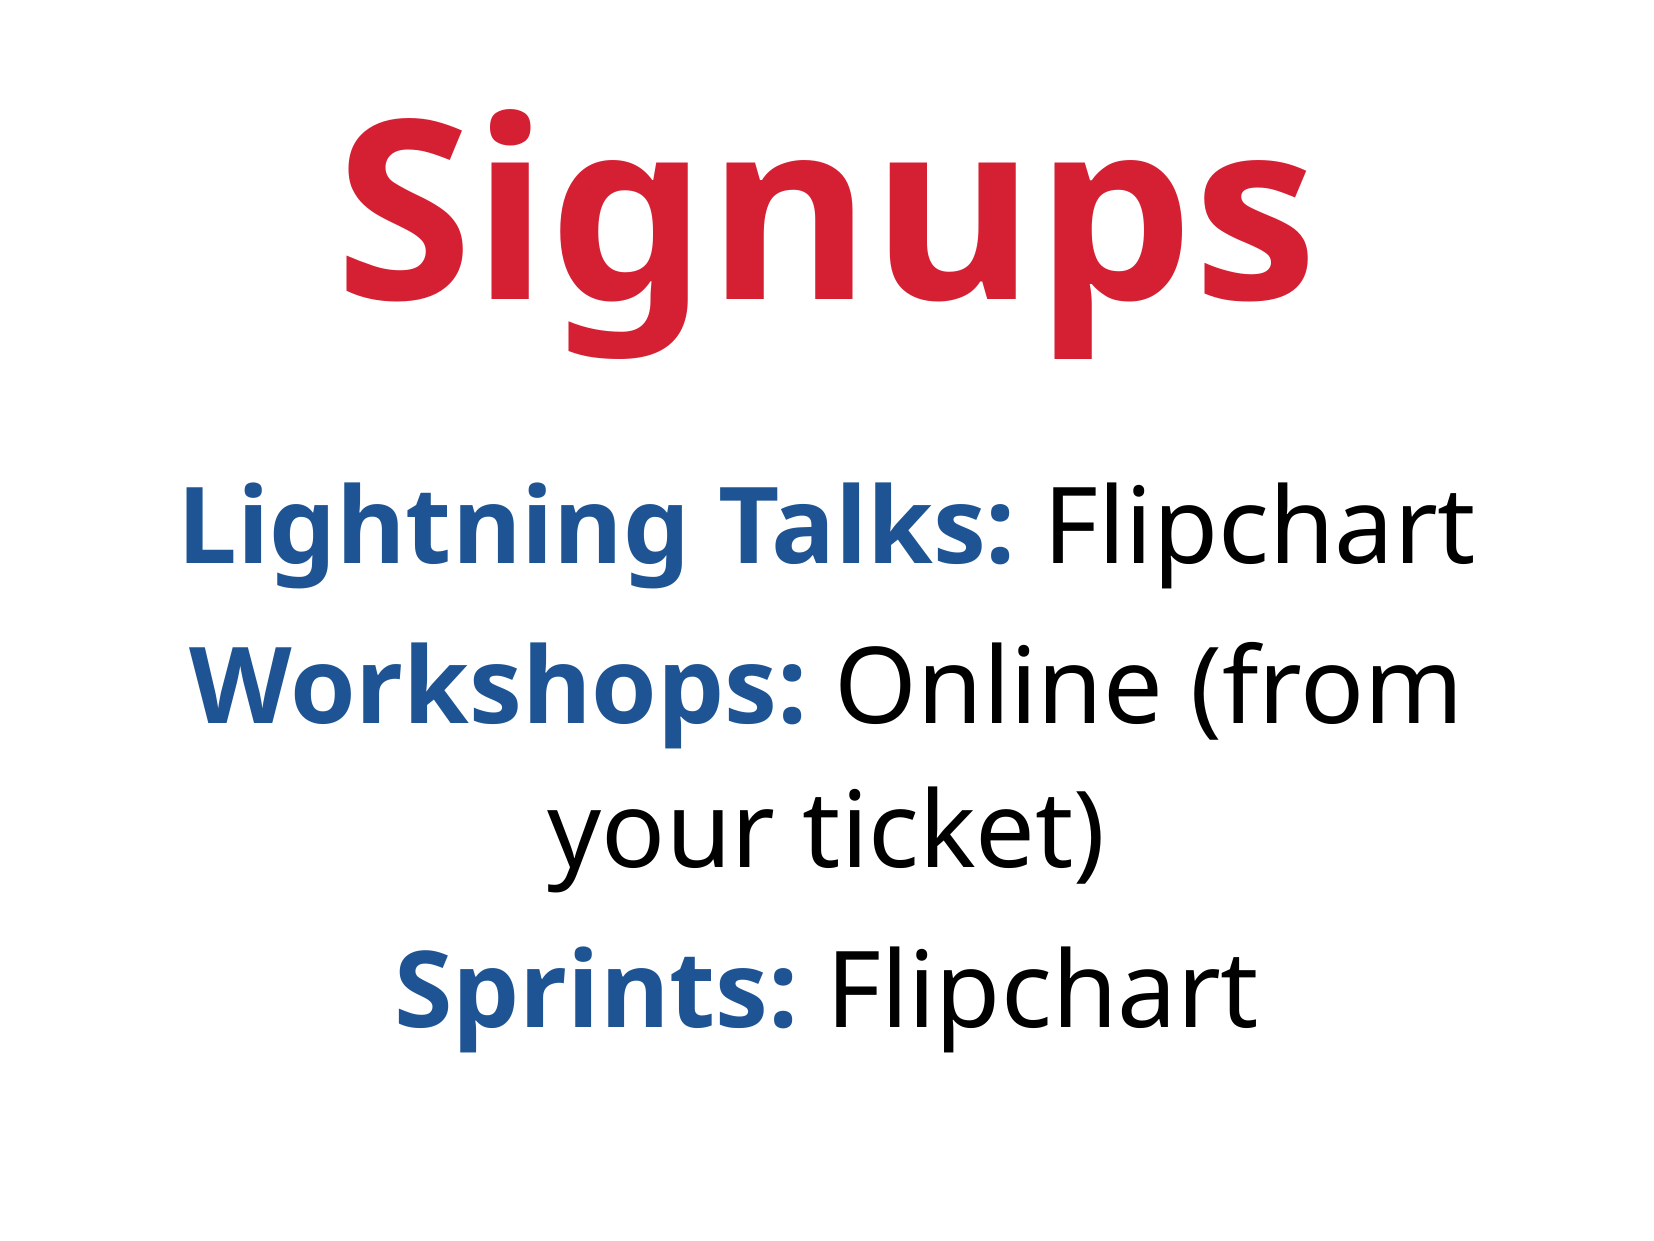

Signups
# Lightning Talks: Flipchart
Workshops: Online (from your ticket)
Sprints: Flipchart